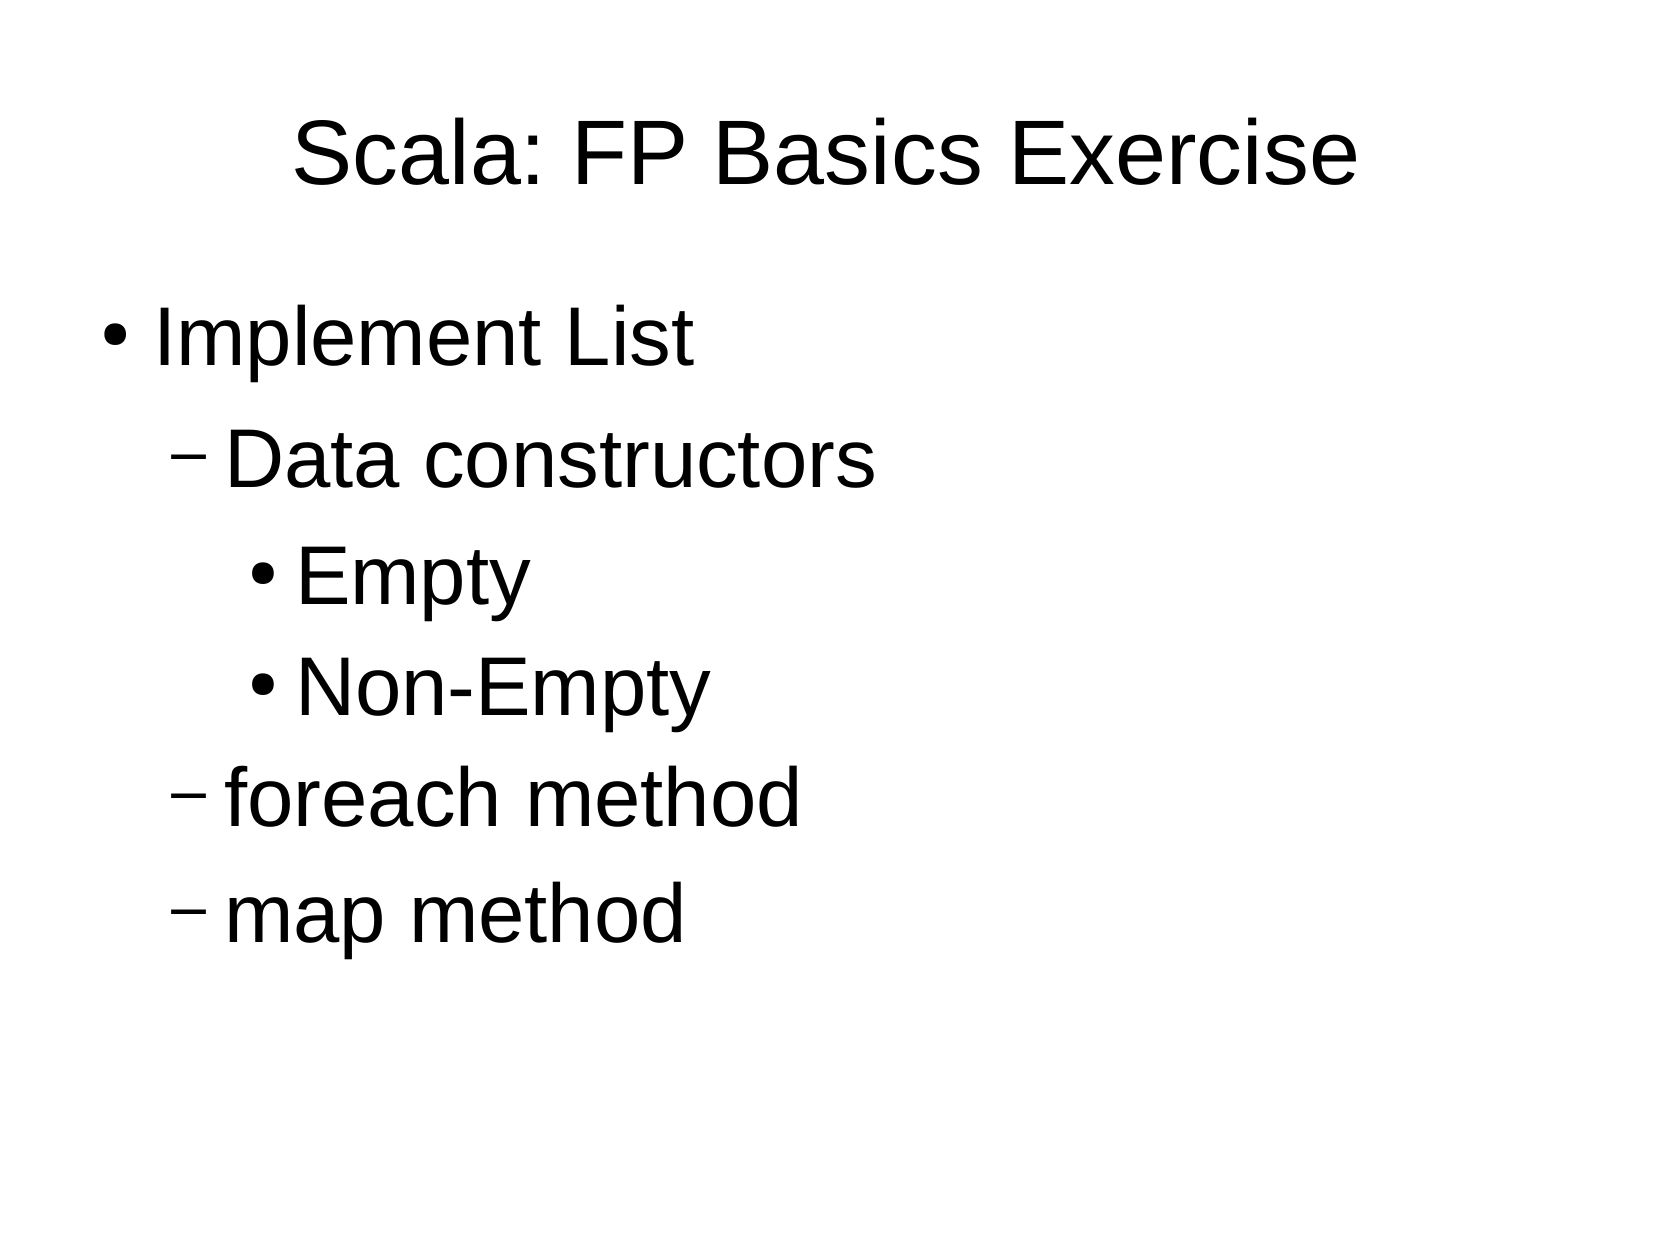

# Scala: FP Basics Exercise
Implement List
Data constructors
Empty
Non-Empty
foreach method
map method